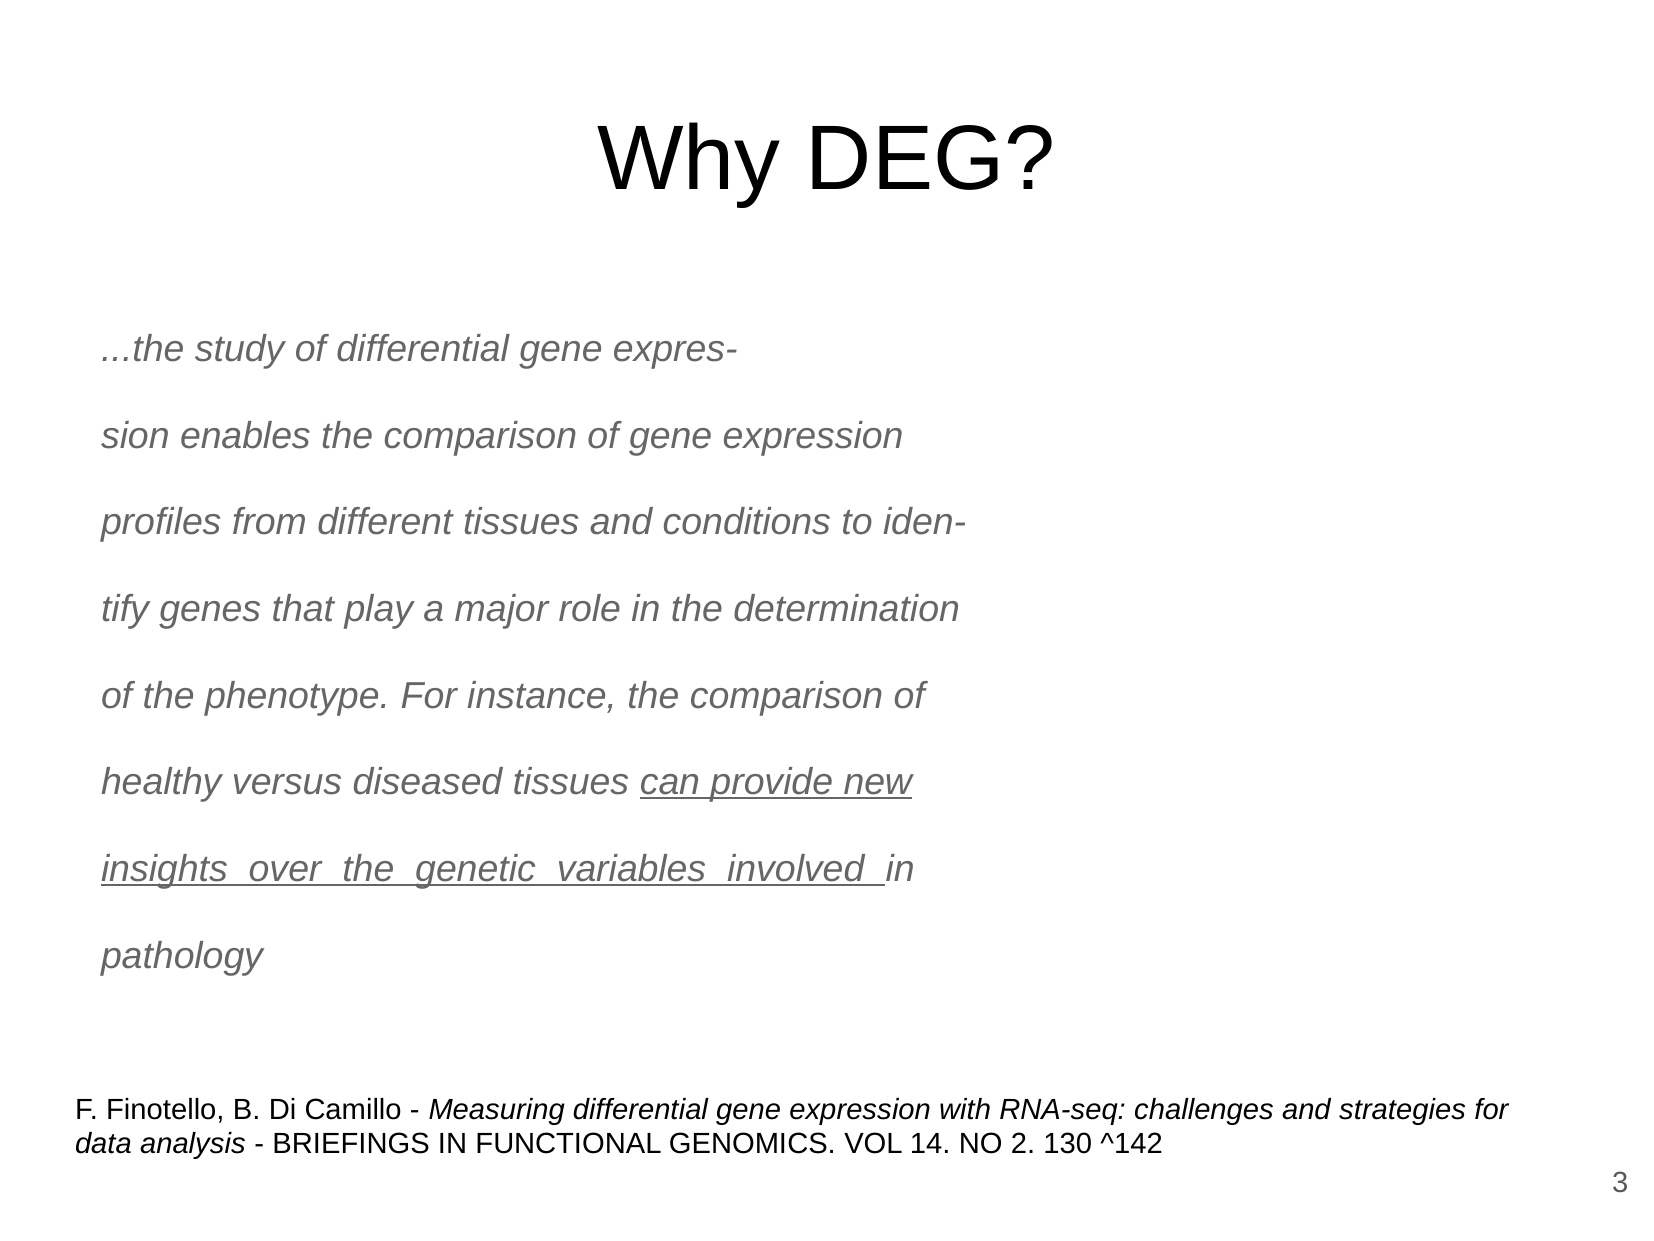

# Why DEG?
...the study of differential gene expres-
sion enables the comparison of gene expression
profiles from different tissues and conditions to iden-
tify genes that play a major role in the determination
of the phenotype. For instance, the comparison of
healthy versus diseased tissues can provide new
insights over the genetic variables involved in
pathology
F. Finotello, B. Di Camillo - Measuring differential gene expression with RNA-seq: challenges and strategies for data analysis - BRIEFINGS IN FUNCTIONAL GENOMICS. VOL 14. NO 2. 130 ^142